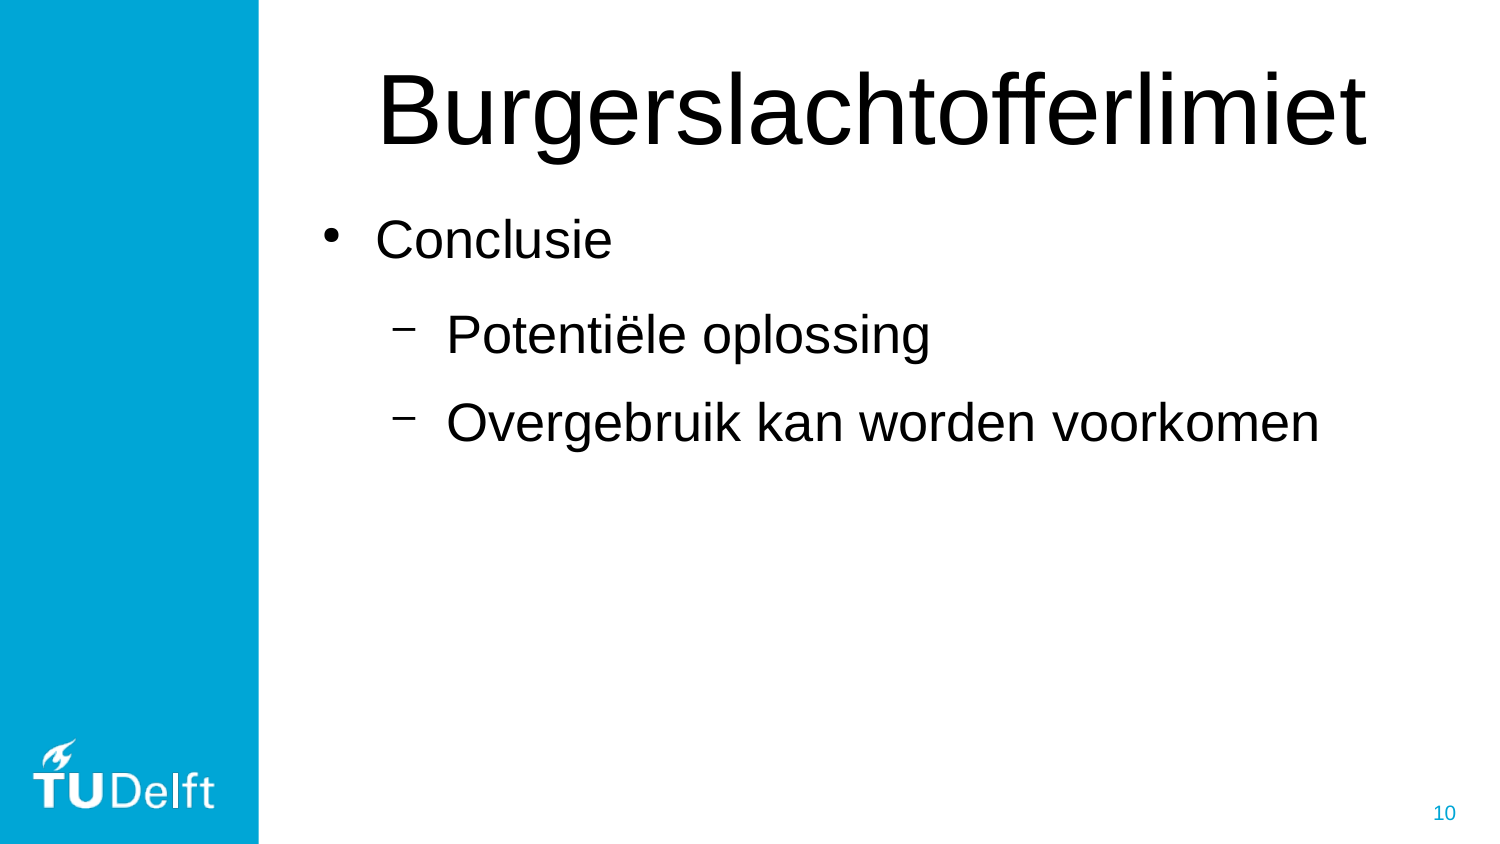

# Burgerslachtofferlimiet
Conclusie
Potentiële oplossing
Overgebruik kan worden voorkomen